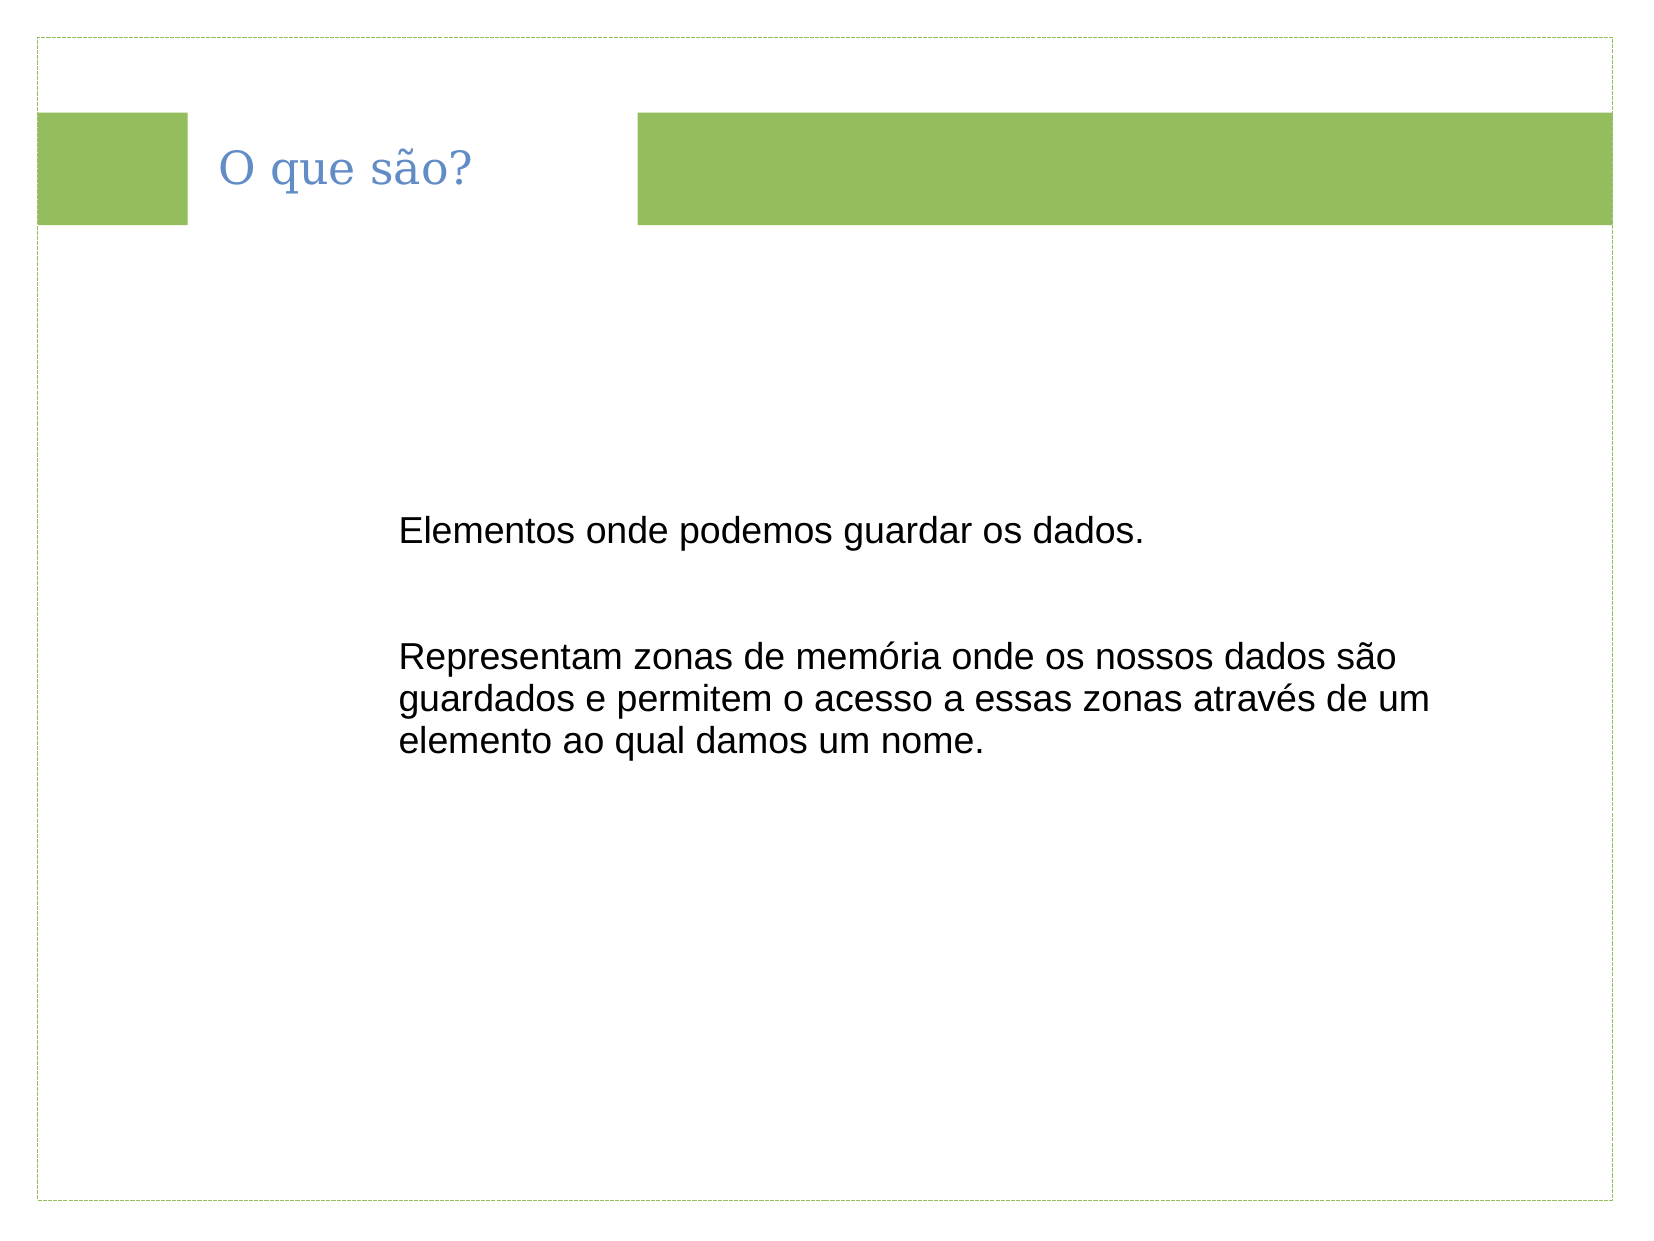

O que são?
Elementos onde podemos guardar os dados.
Representam zonas de memória onde os nossos dados são
guardados e permitem o acesso a essas zonas através de um
elemento ao qual damos um nome.